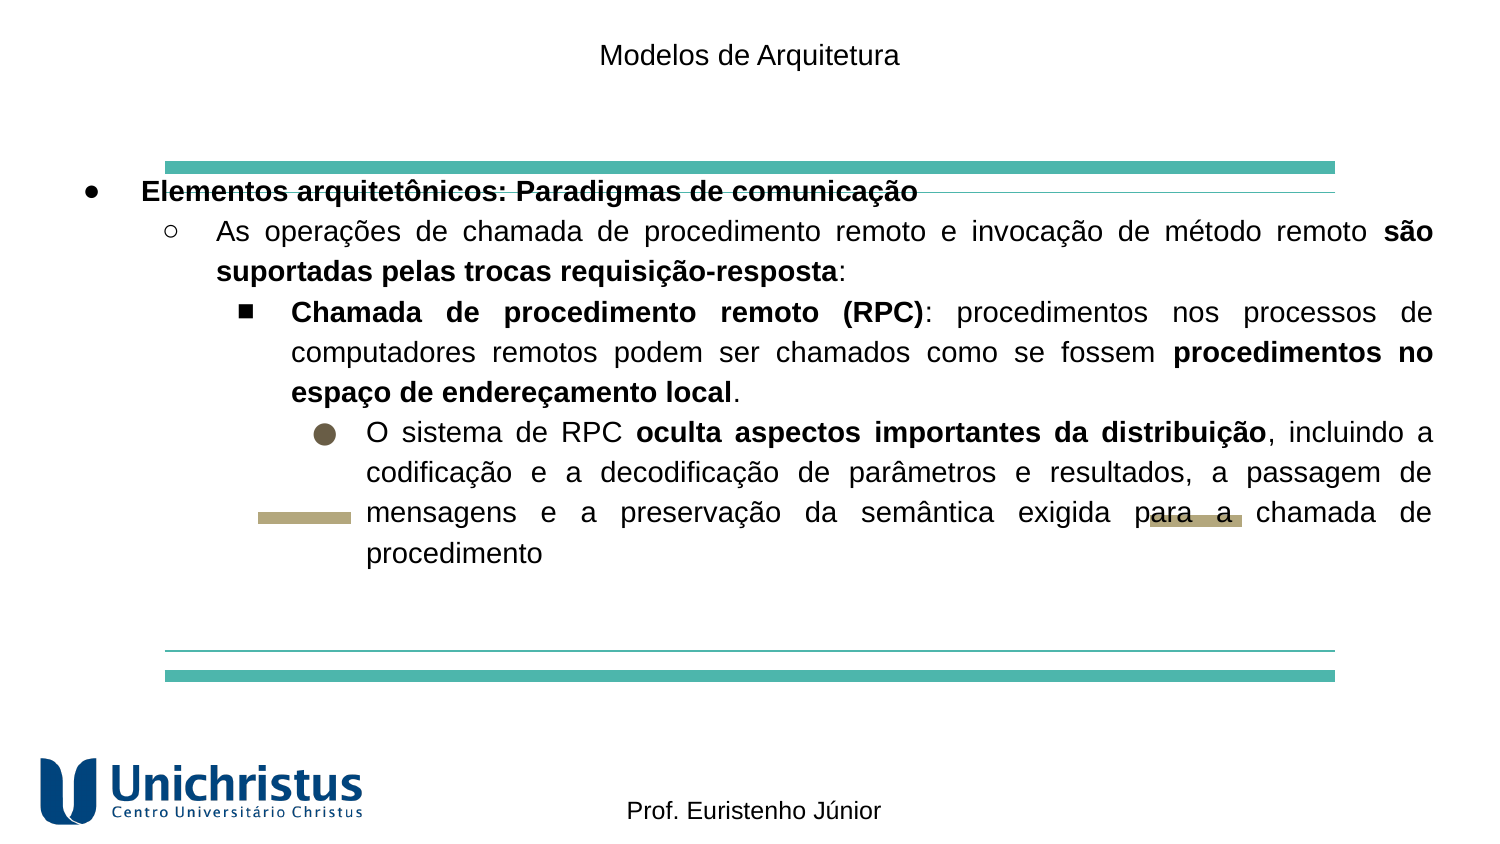

# Modelos de Arquitetura
Elementos arquitetônicos: Paradigmas de comunicação
As operações de chamada de procedimento remoto e invocação de método remoto são suportadas pelas trocas requisição-resposta:
Chamada de procedimento remoto (RPC): procedimentos nos processos de computadores remotos podem ser chamados como se fossem procedimentos no espaço de endereçamento local.
O sistema de RPC oculta aspectos importantes da distribuição, incluindo a codificação e a decodificação de parâmetros e resultados, a passagem de mensagens e a preservação da semântica exigida para a chamada de procedimento